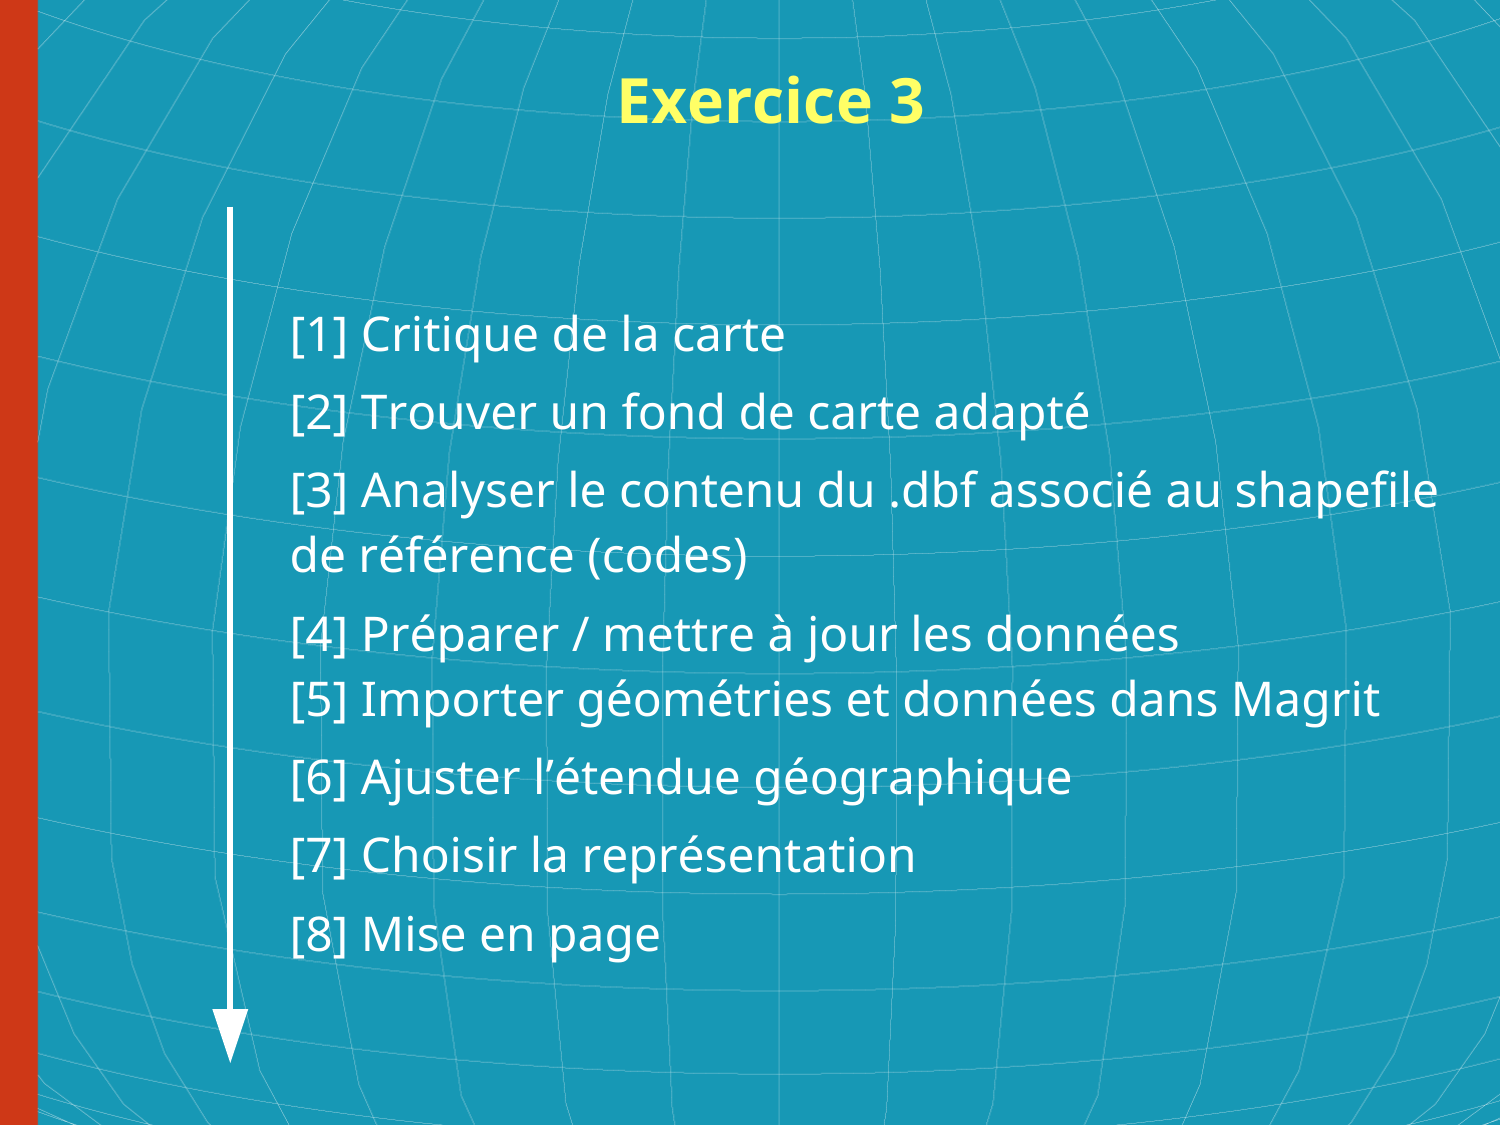

# Exercice 3
[1] Critique de la carte
[2] Trouver un fond de carte adapté
[3] Analyser le contenu du .dbf associé au shapefile de référence (codes)
[4] Préparer / mettre à jour les données
[5] Importer géométries et données dans Magrit
[6] Ajuster l’étendue géographique
[7] Choisir la représentation
[8] Mise en page